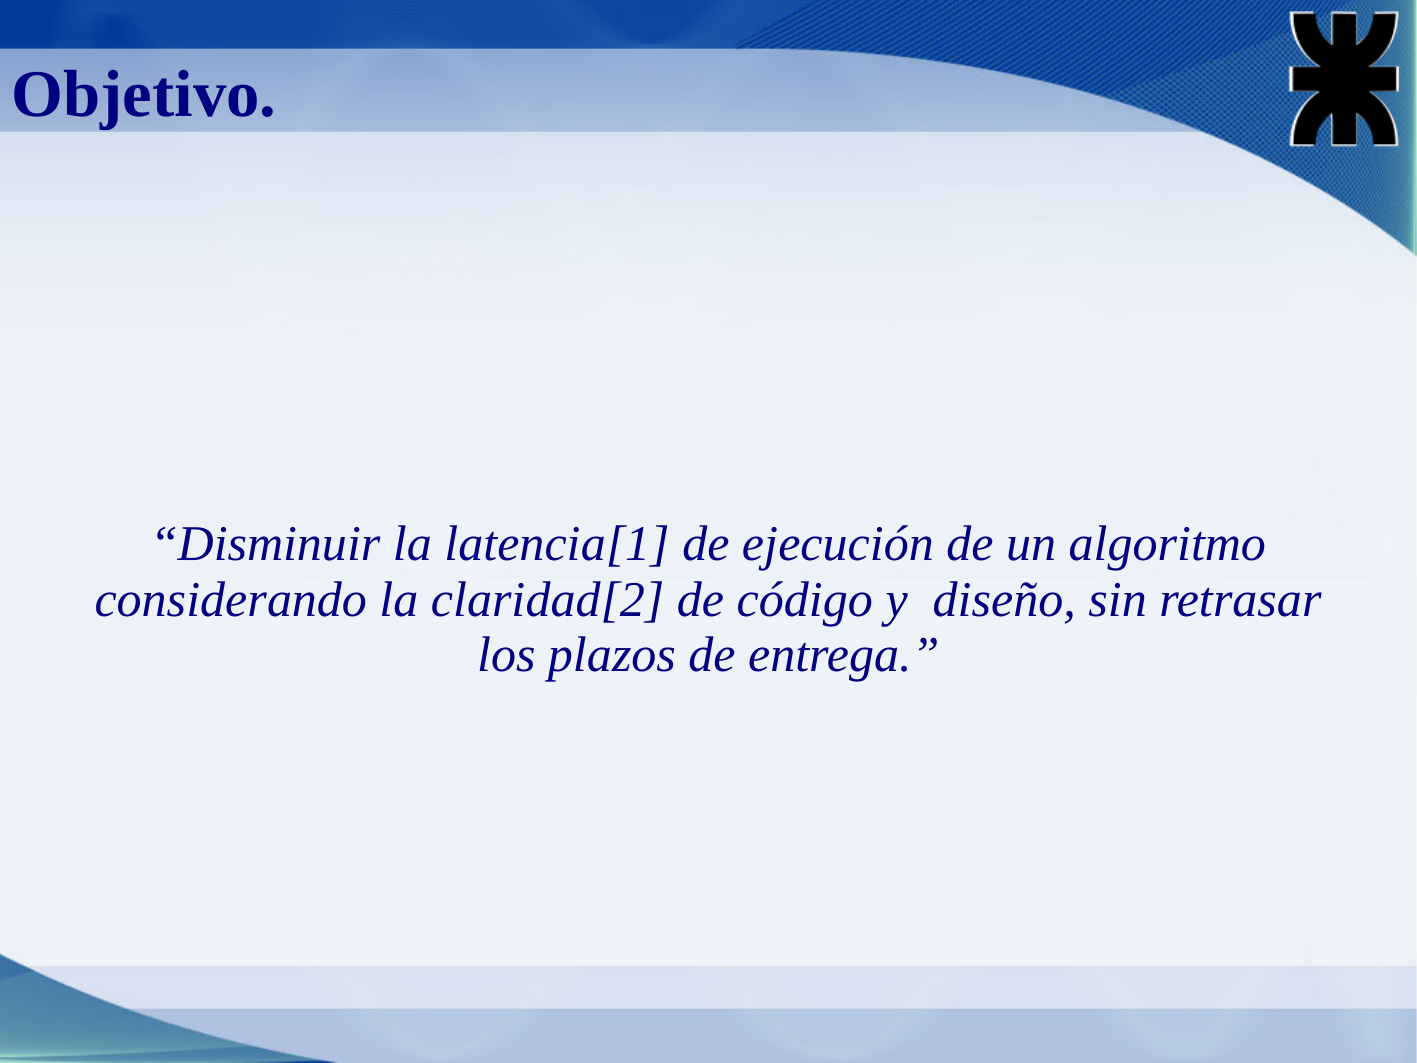

# Objetivo.
“Disminuir la latencia[1] de ejecución de un algoritmo considerando la claridad[2] de código y diseño, sin retrasar los plazos de entrega.”